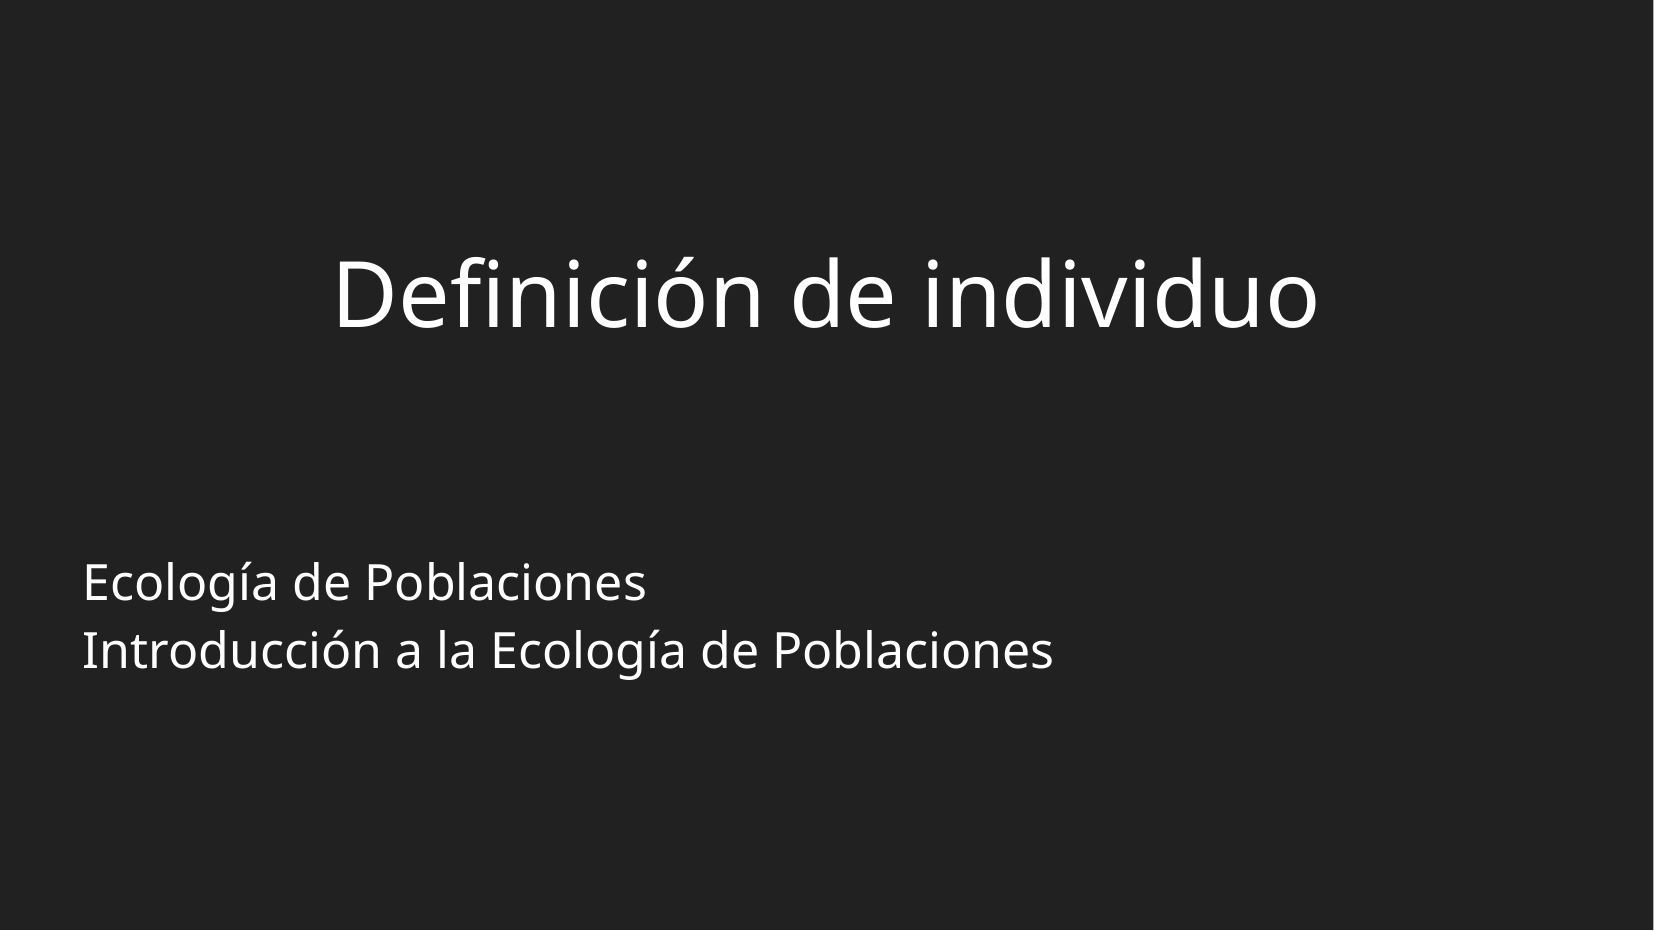

# Definición de individuo
Ecología de Poblaciones
Introducción a la Ecología de Poblaciones